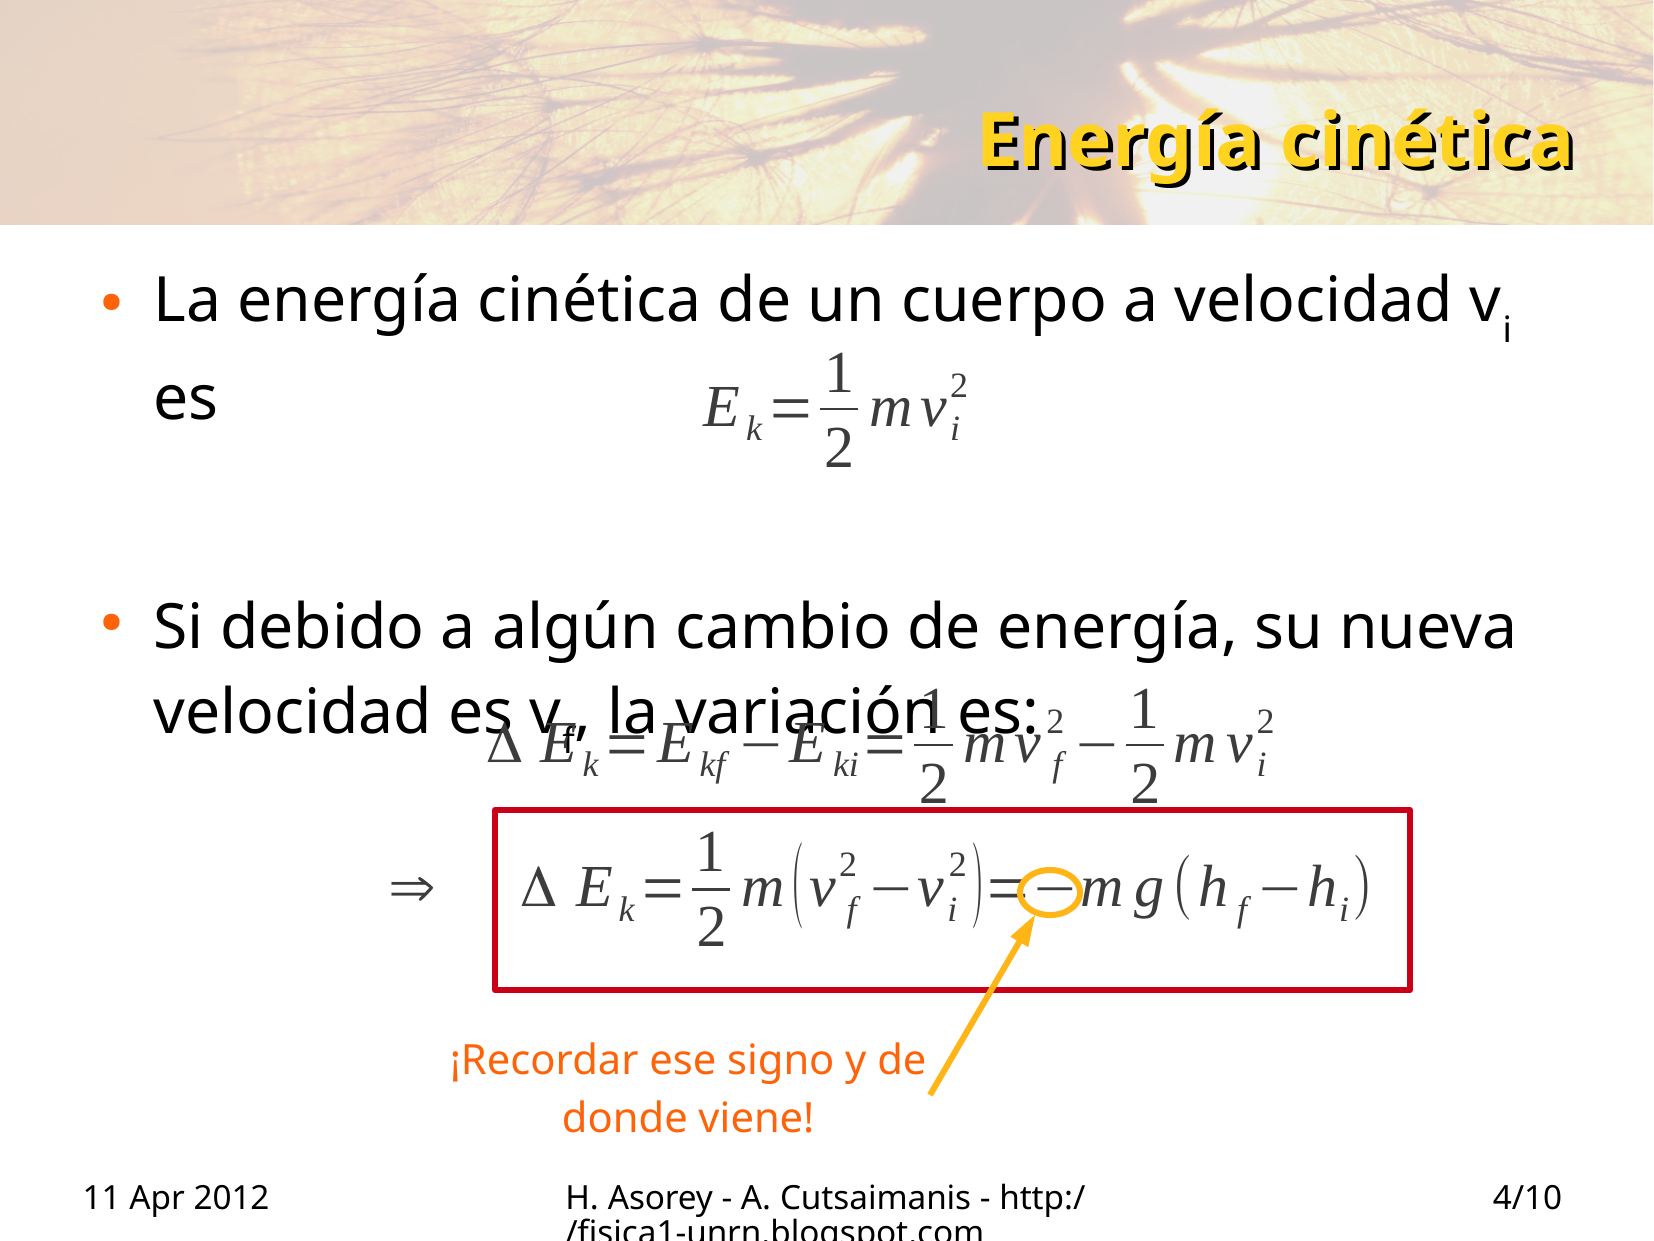

# Energía cinética
La energía cinética de un cuerpo a velocidad vi es
Si debido a algún cambio de energía, su nueva velocidad es vf, la variación es:
¡Recordar ese signo y de donde viene!
11 Apr 2012
H. Asorey - A. Cutsaimanis - http://fisica1-unrn.blogspot.com
4